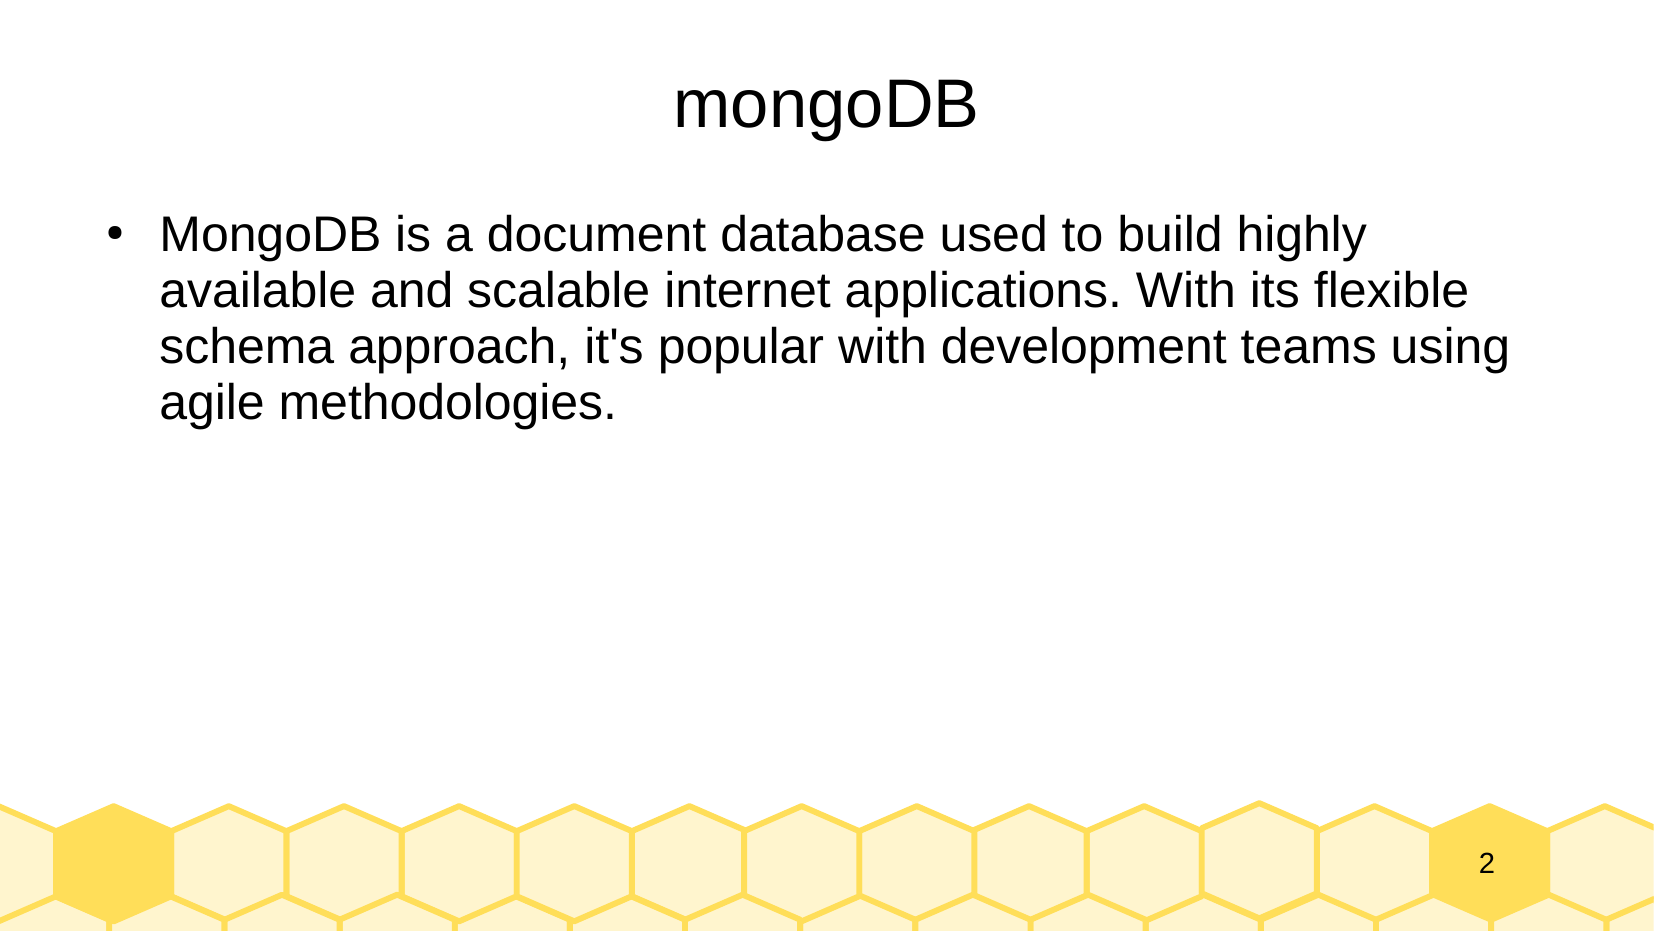

# mongoDB
MongoDB is a document database used to build highly available and scalable internet applications. With its flexible schema approach, it's popular with development teams using agile methodologies.